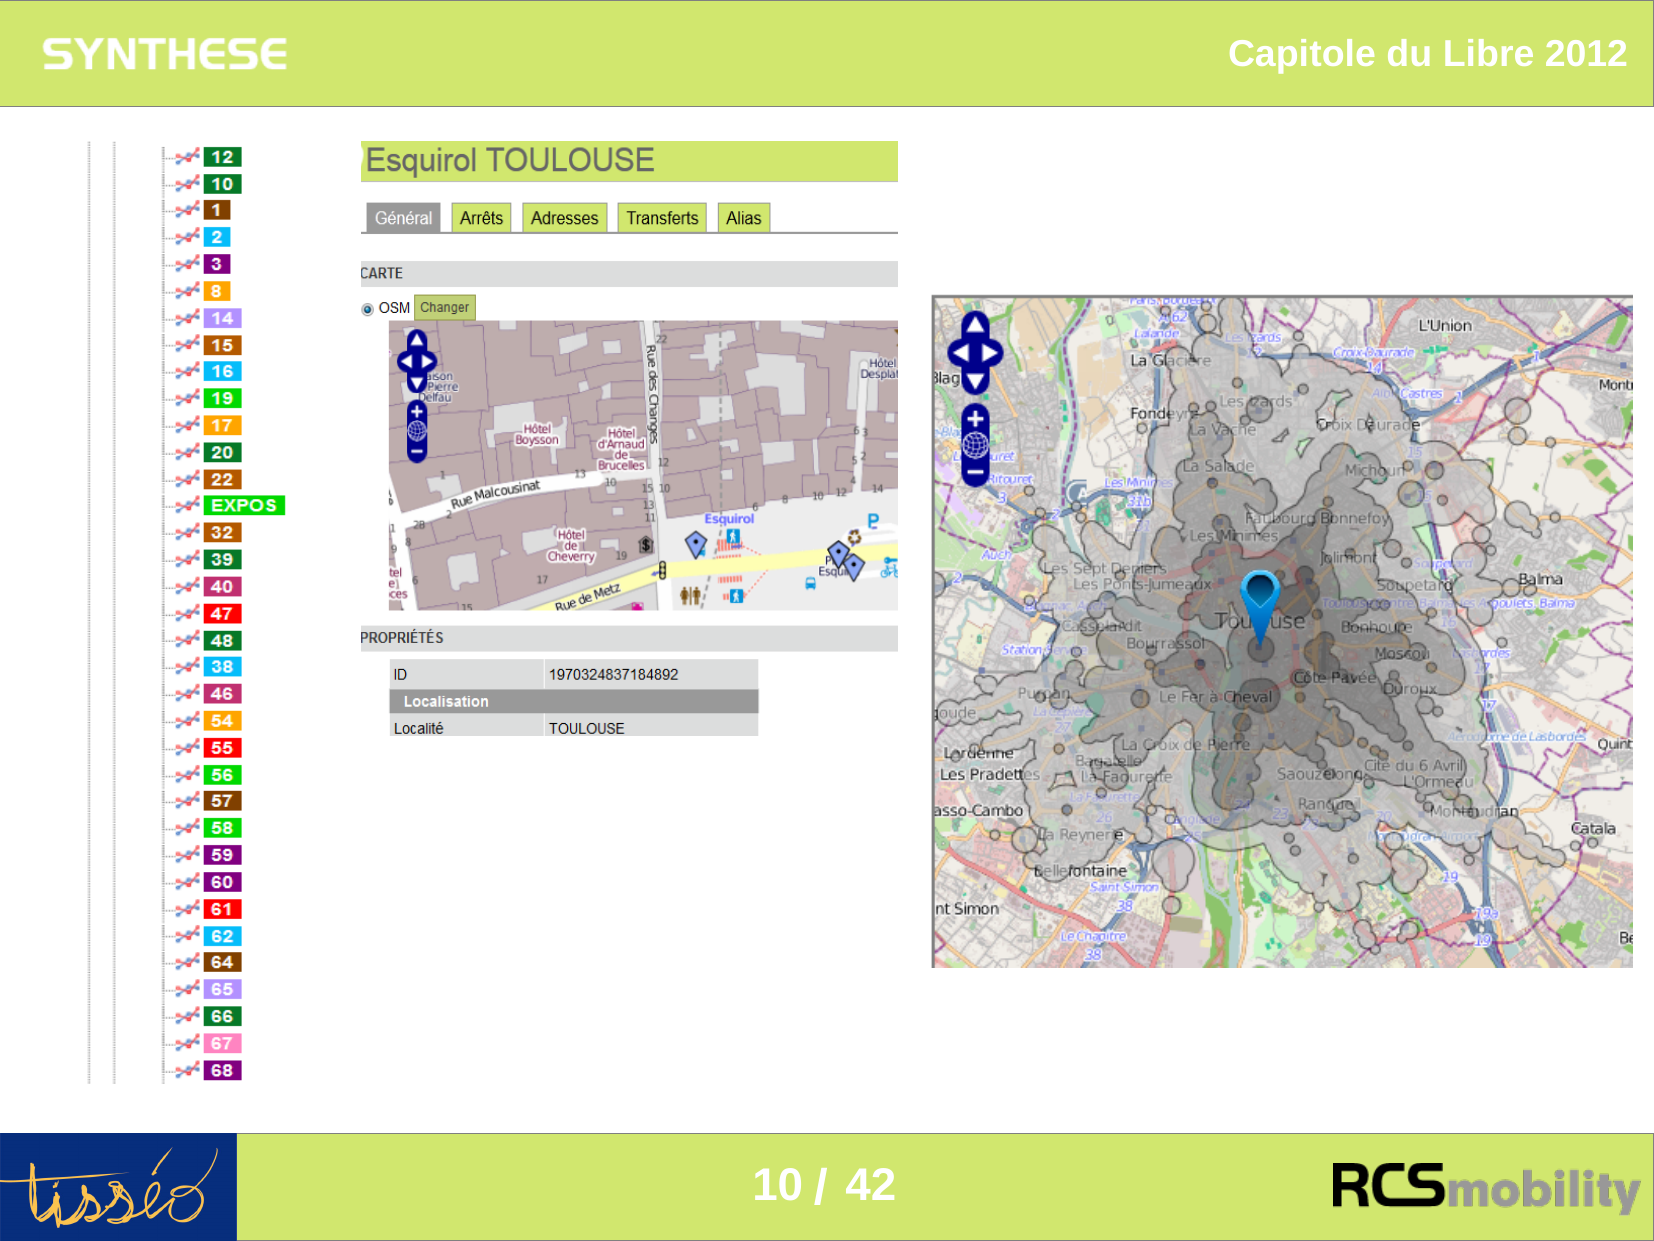

Capitole du Libre 2012
#
10
/
42